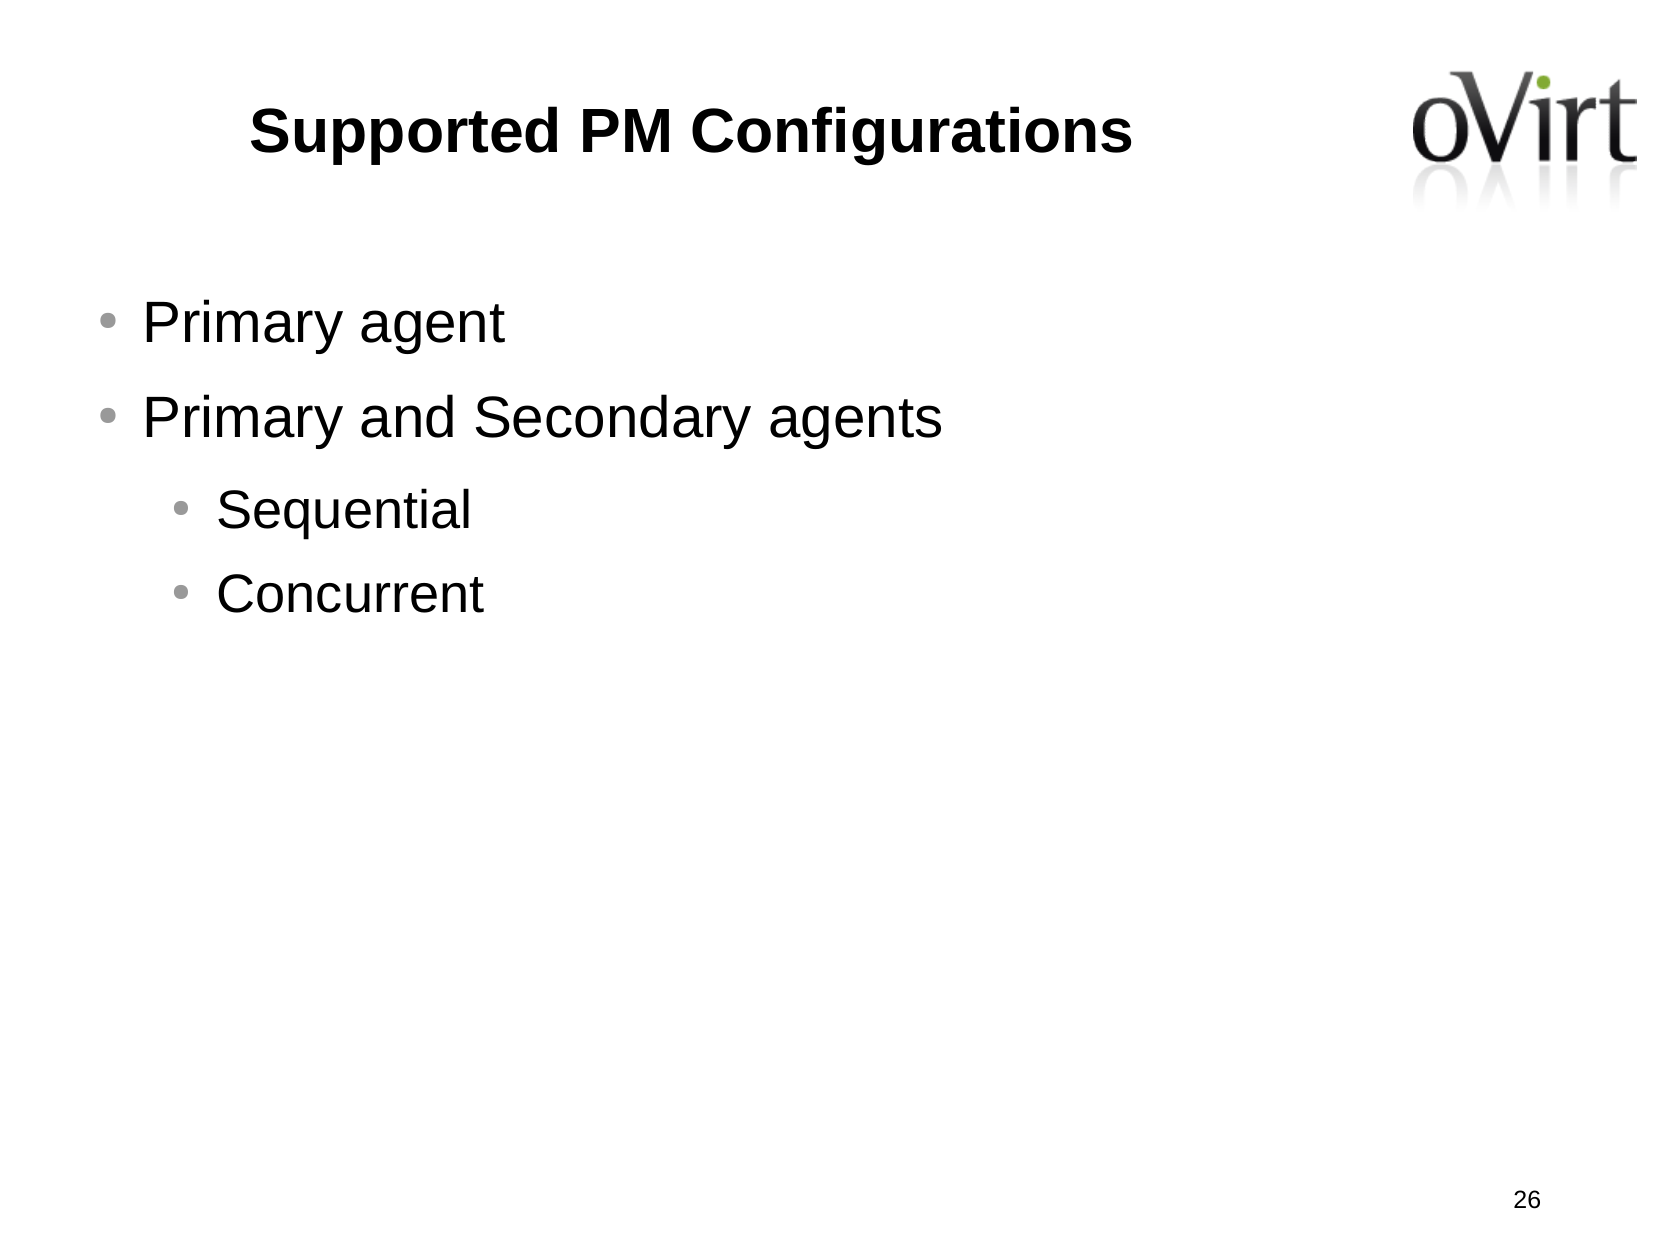

# Supported PM Configurations
Primary agent
Primary and Secondary agents
Sequential
Concurrent